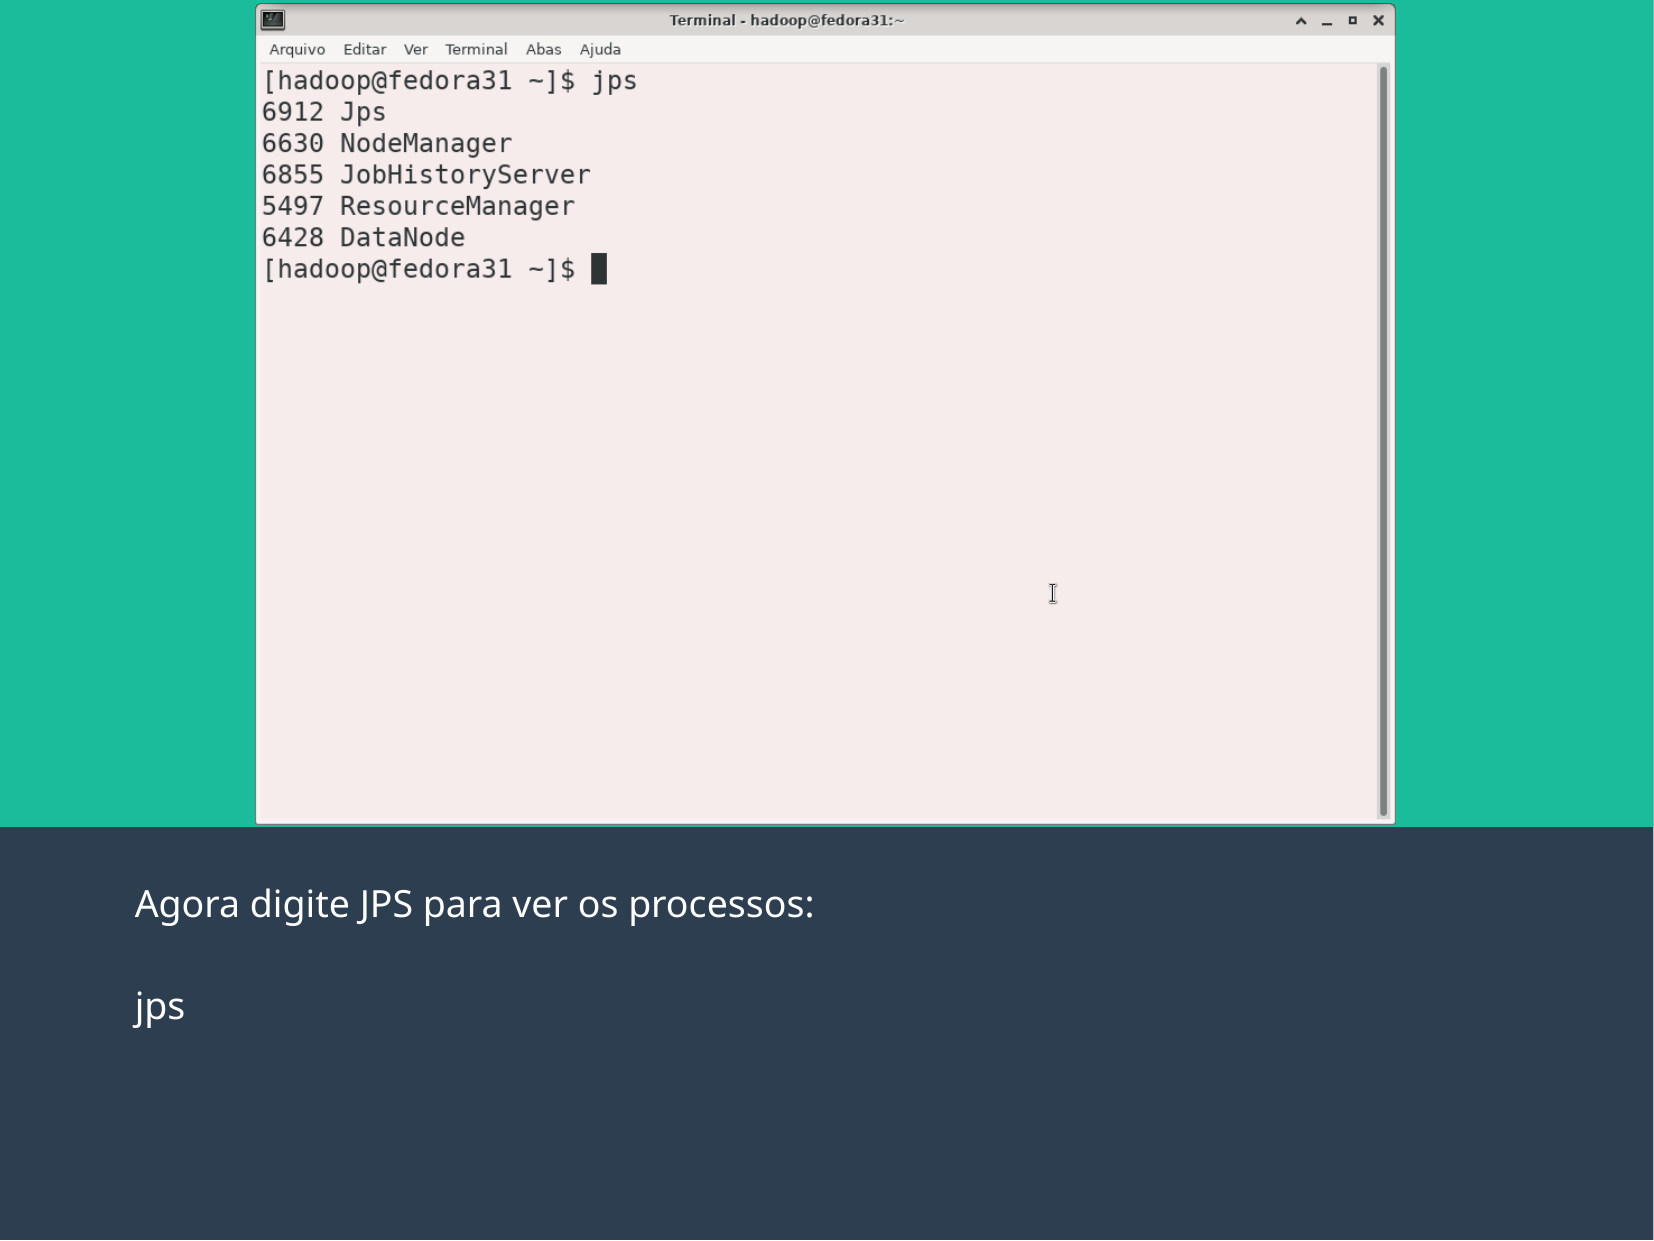

Agora digite JPS para ver os processos:
jps